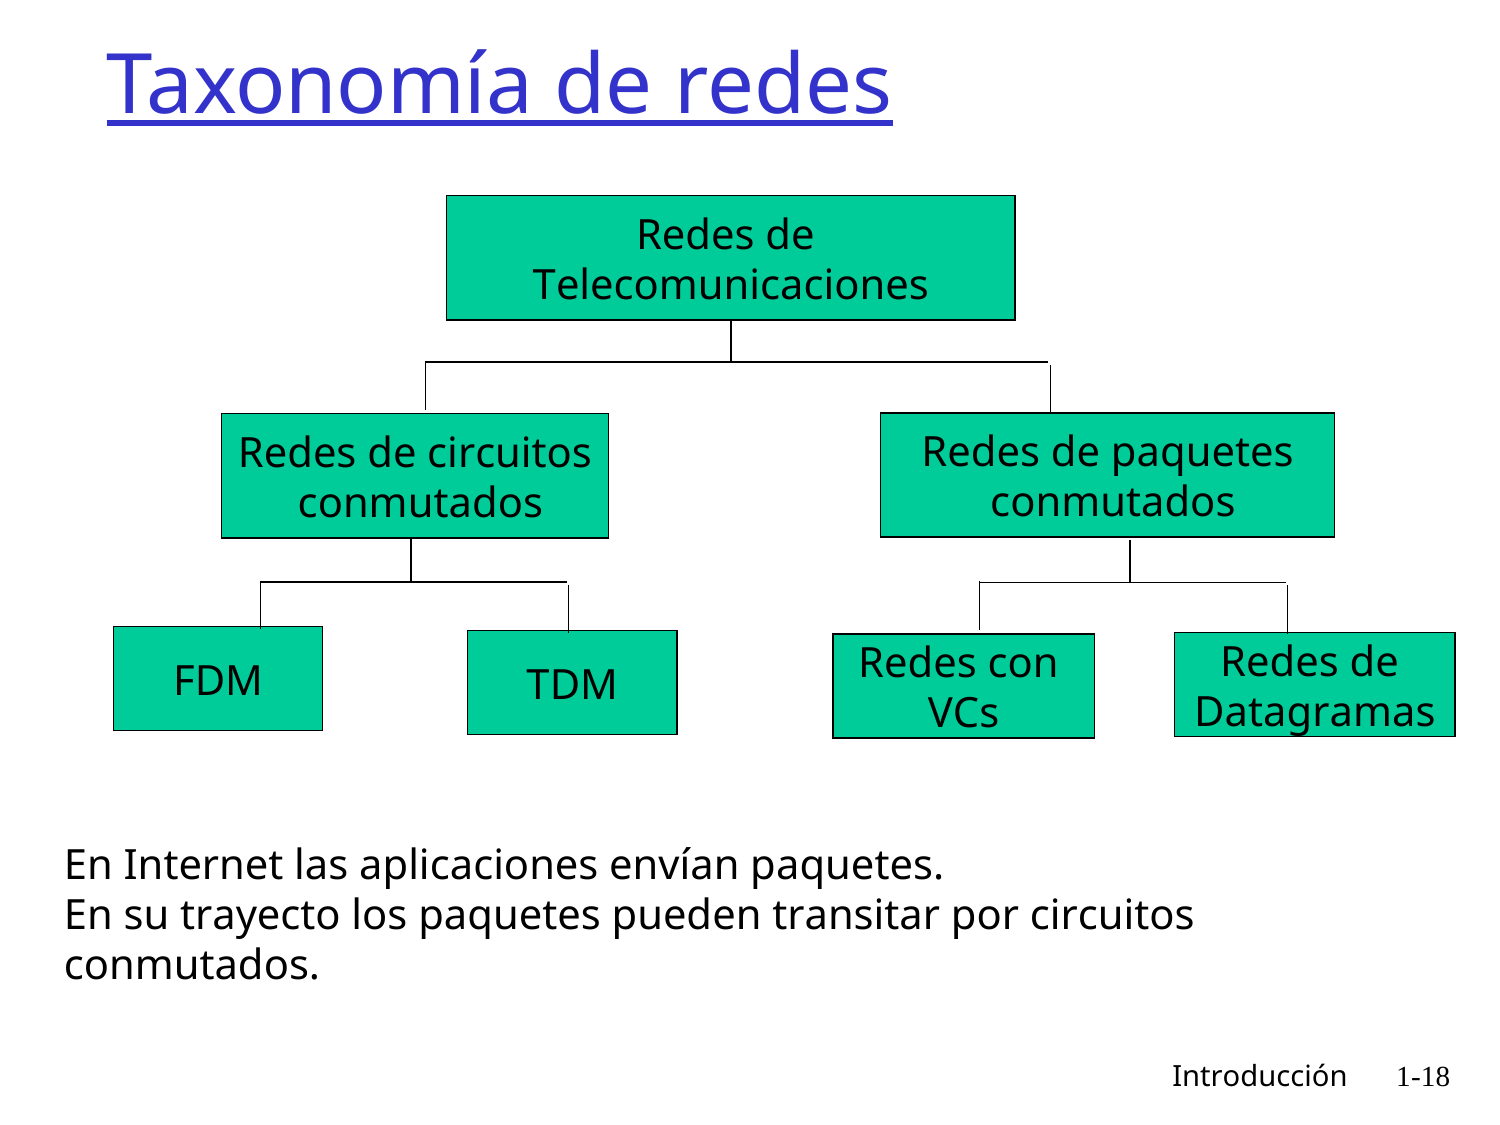

# Taxonomía de redes
Redes de
Telecomunicaciones
Redes de paquetes
 conmutados
Redes de
Datagramas
Redes con
VCs
Redes de circuitos
 conmutados
FDM
TDM
En Internet las aplicaciones envían paquetes.
En su trayecto los paquetes pueden transitar por circuitos conmutados.
 Introducción